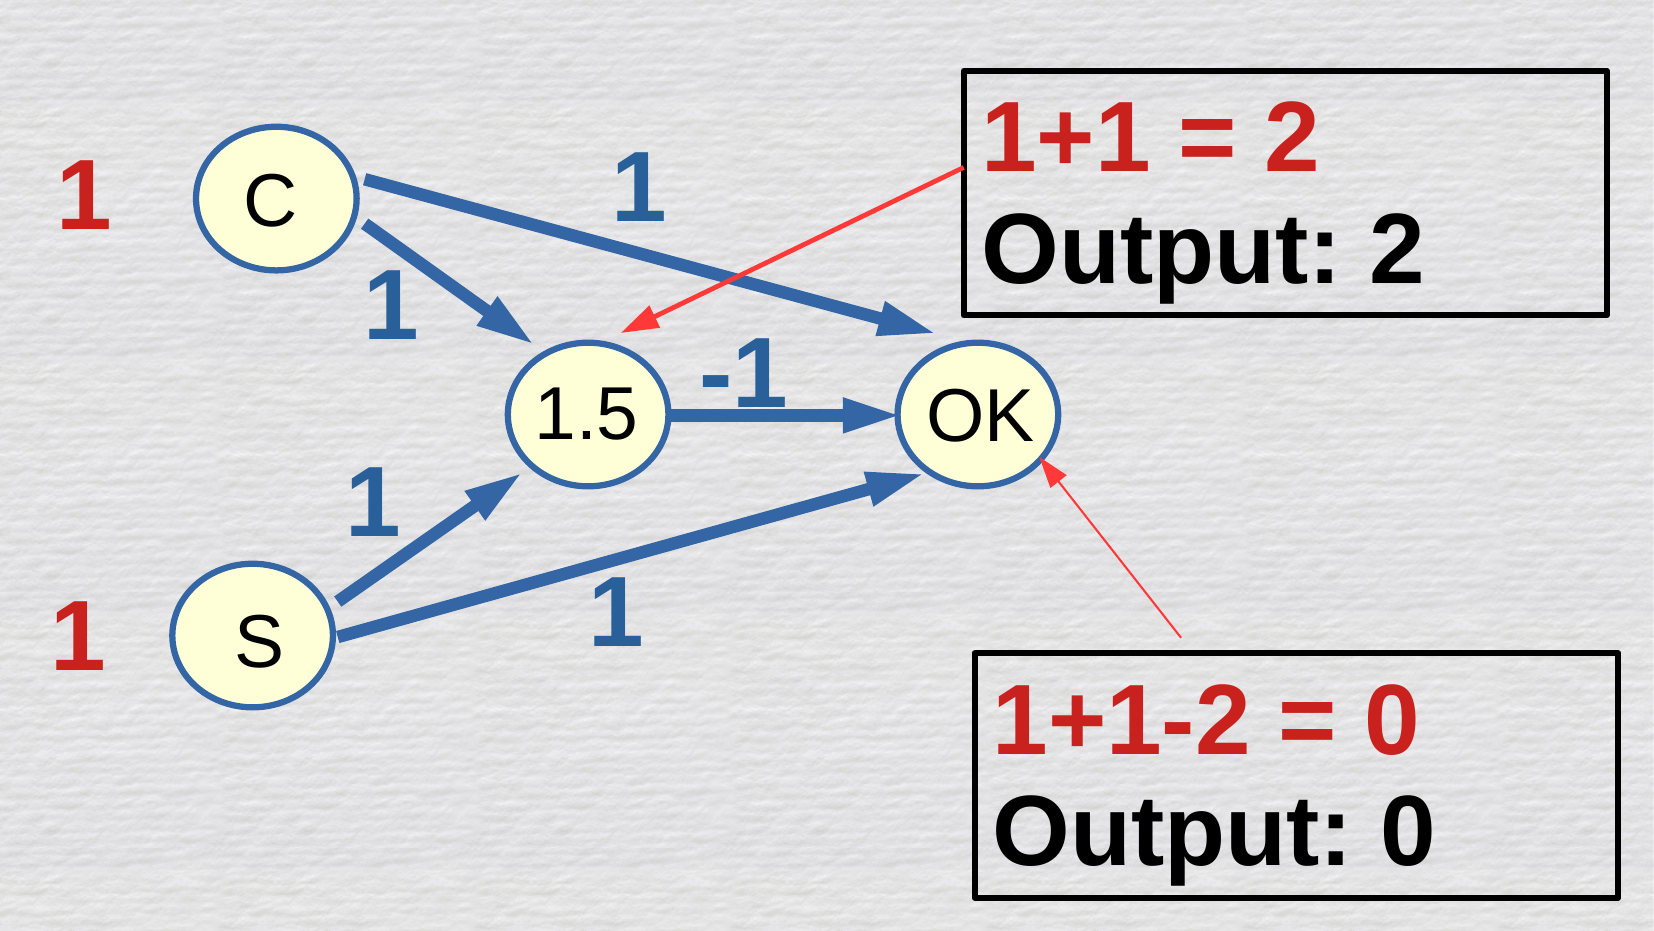

1+1 = 2
Output: 2
1
1
C
1
-1
1.5
OK
1
1
1
S
1+1-2 = 0
Output: 0
| | | | | |
| --- | --- | --- | --- | --- |
| | | | | |
| | | | | |
| | | | | |
| | | | | |